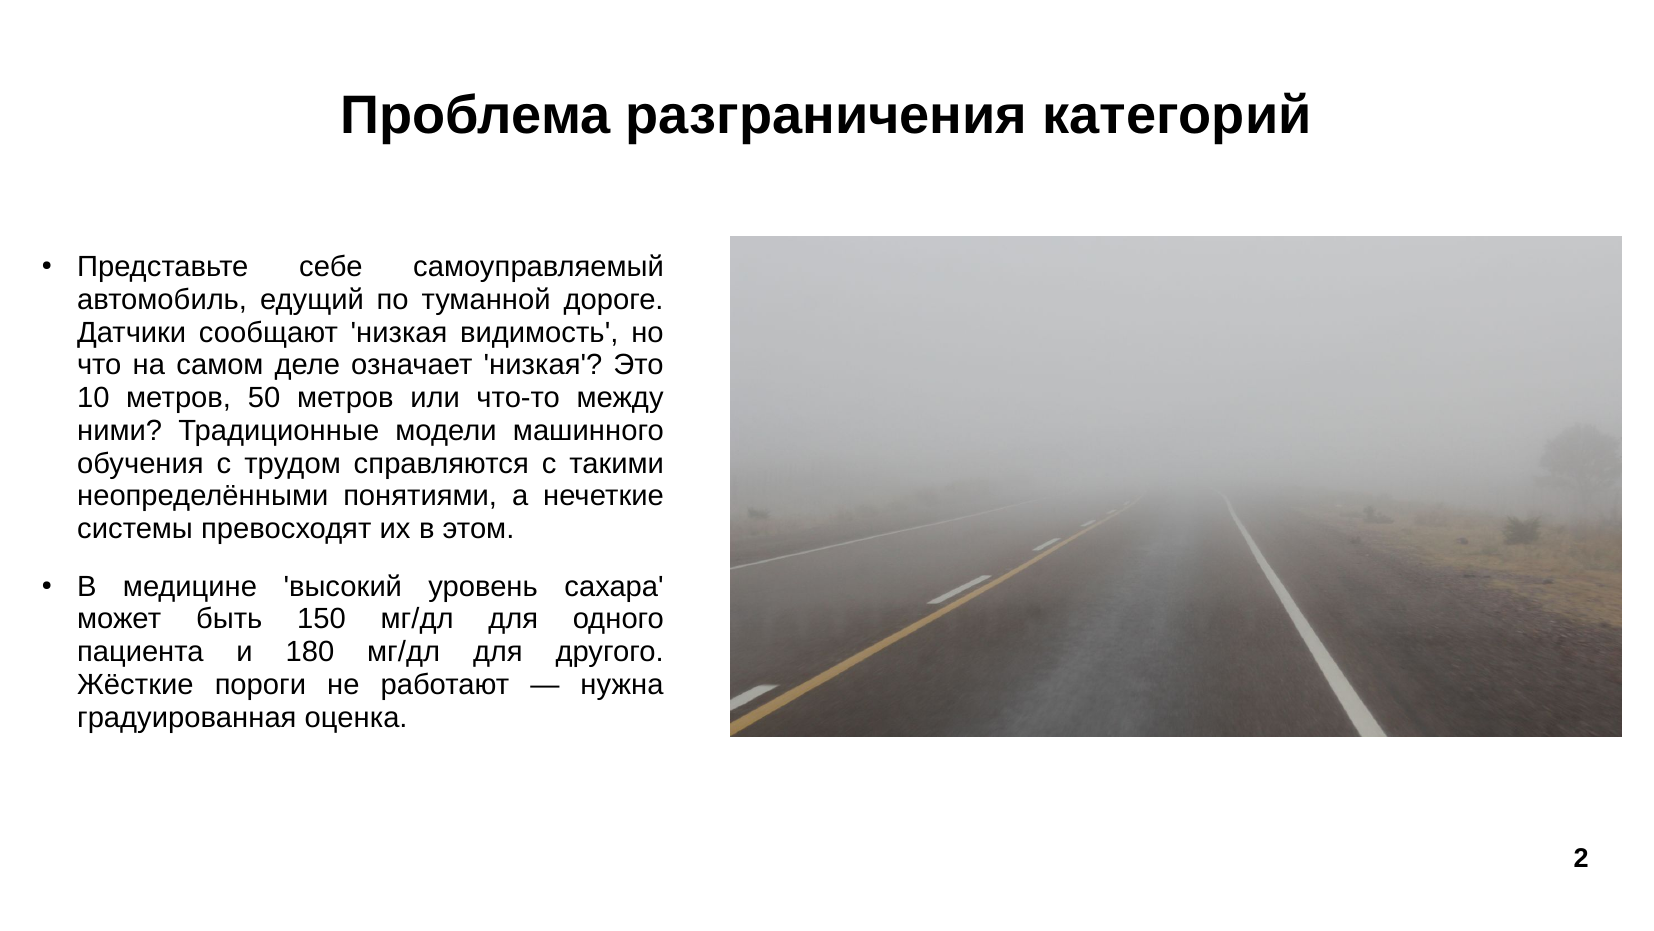

# Проблема разграничения категорий
Представьте себе самоуправляемый автомобиль, едущий по туманной дороге. Датчики сообщают 'низкая видимость', но что на самом деле означает 'низкая'? Это 10 метров, 50 метров или что-то между ними? Традиционные модели машинного обучения с трудом справляются с такими неопределёнными понятиями, а нечеткие системы превосходят их в этом.
В медицине 'высокий уровень сахара' может быть 150 мг/дл для одного пациента и 180 мг/дл для другого. Жёсткие пороги не работают — нужна градуированная оценка.
2